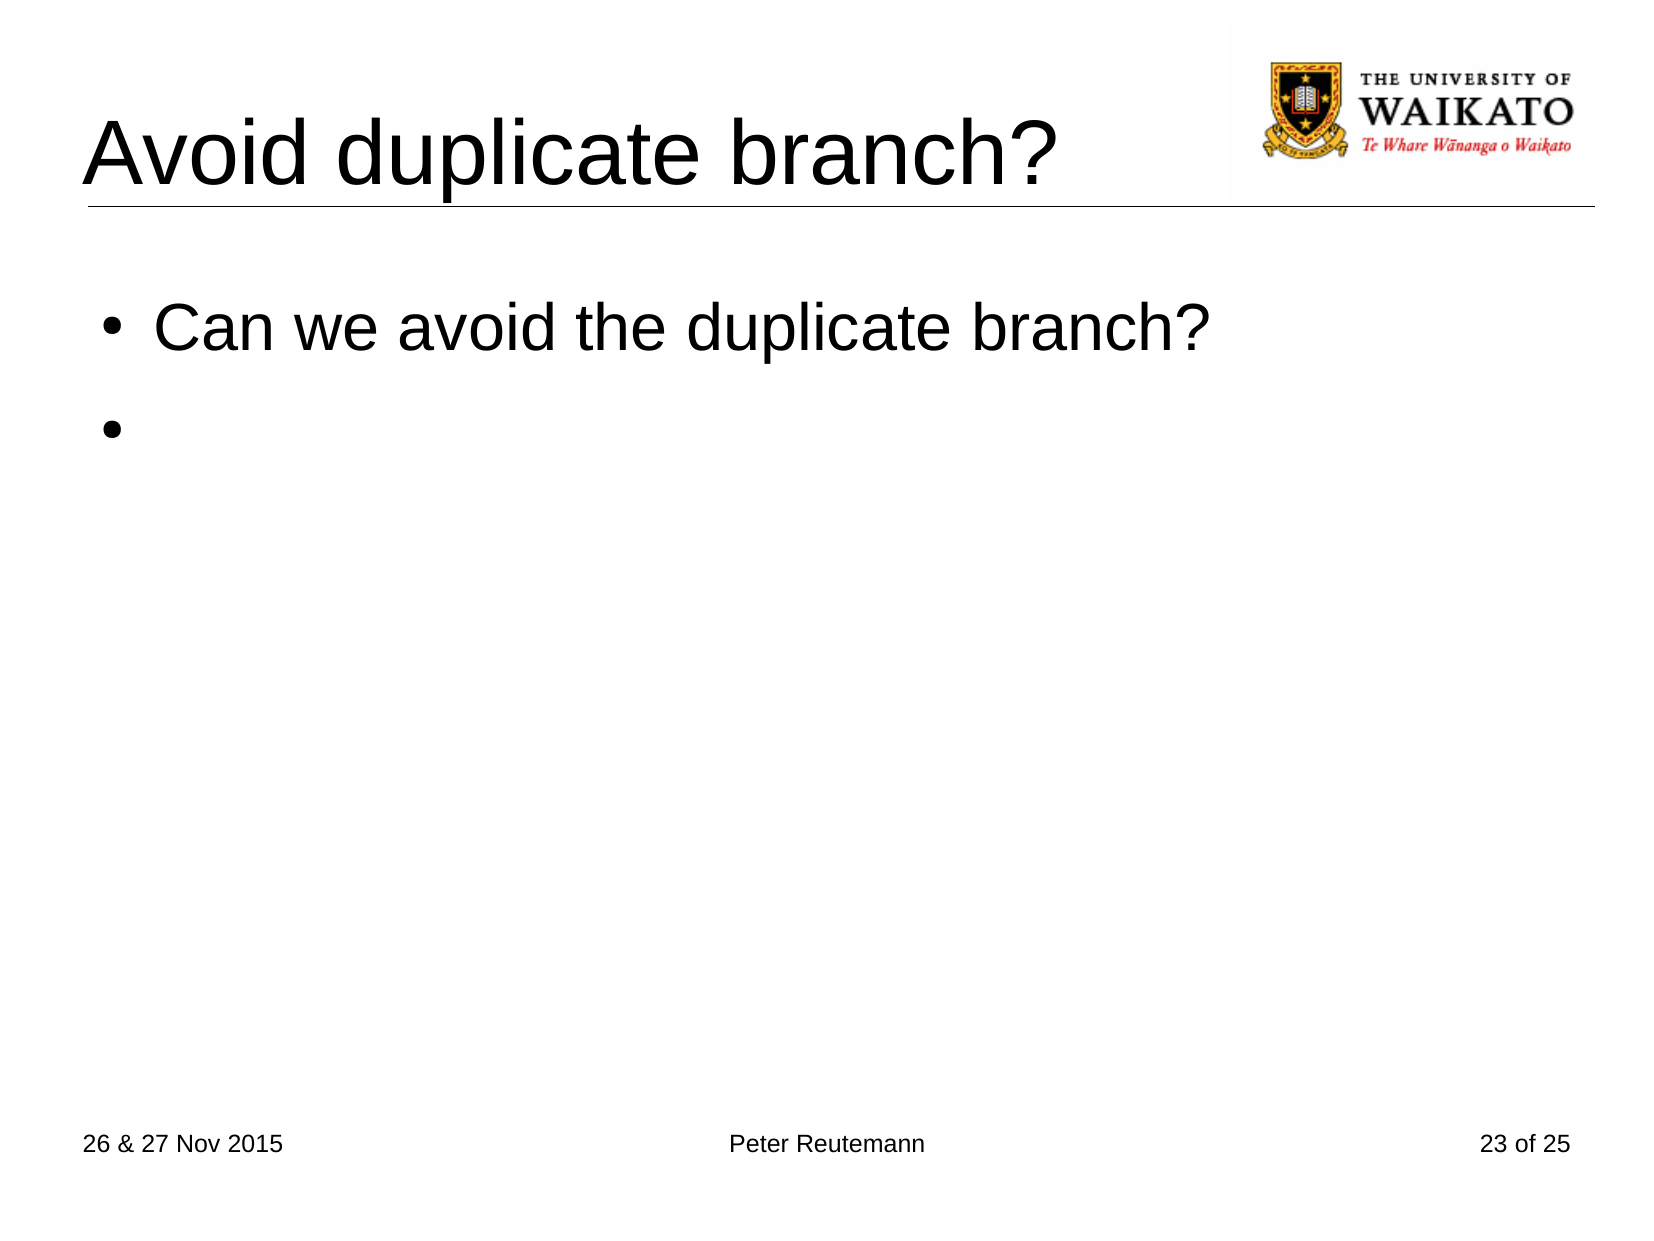

# Avoid duplicate branch?
Can we avoid the duplicate branch?
26 & 27 Nov 2015
Peter Reutemann
23